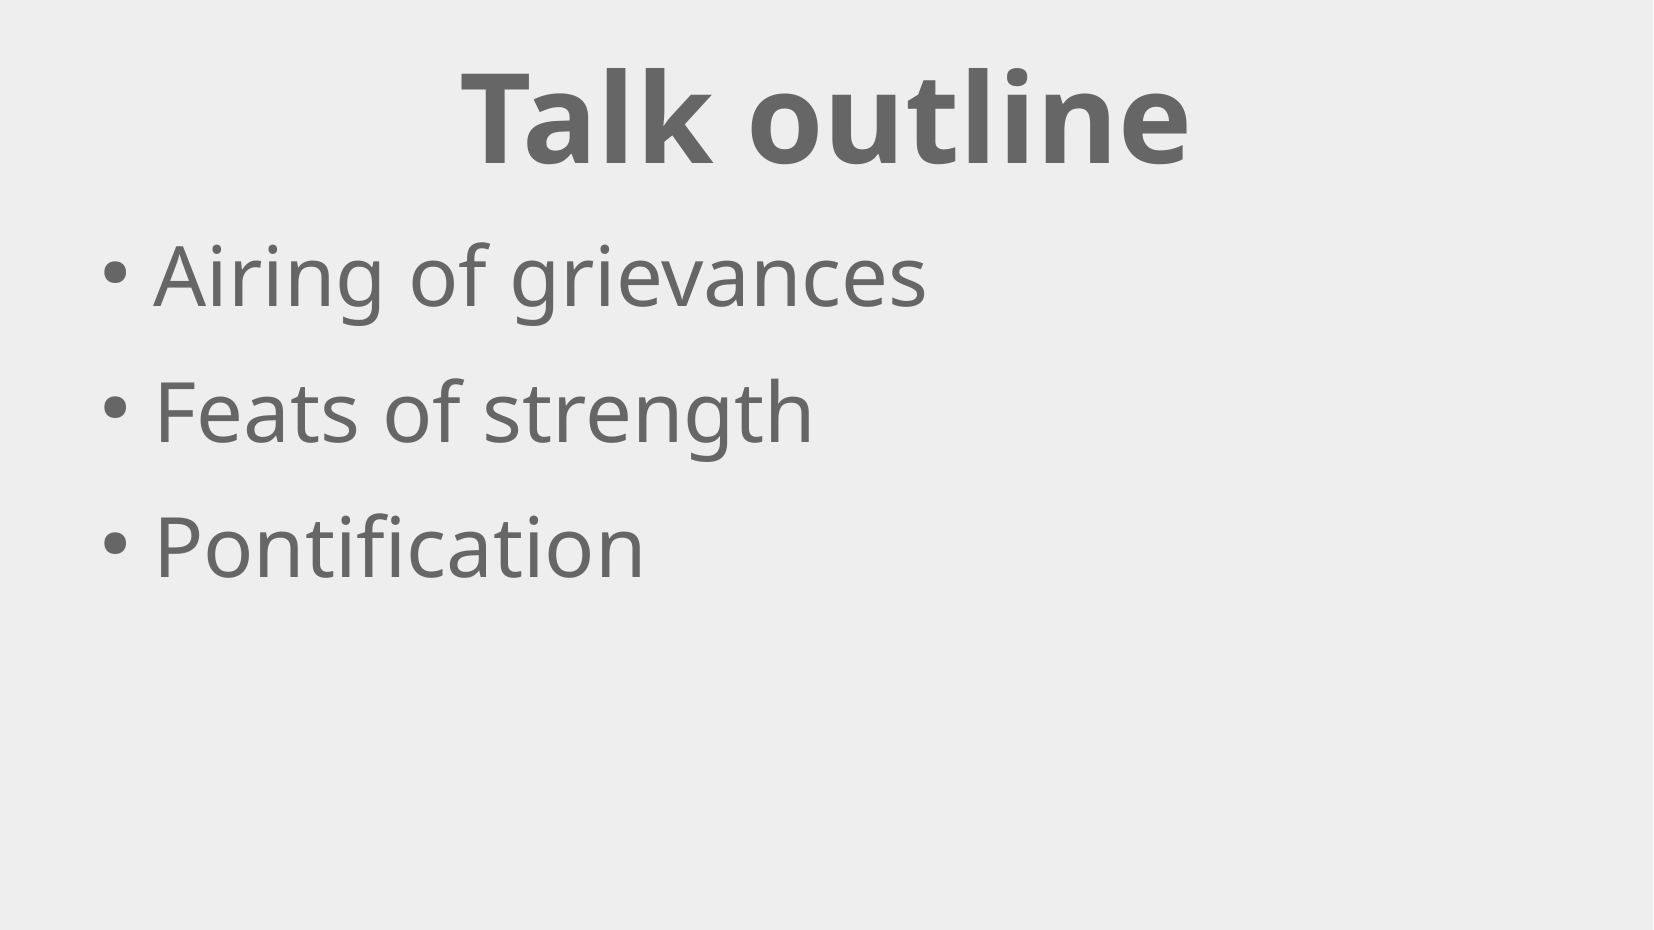

# Talk outline
Airing of grievances
Feats of strength
Pontification